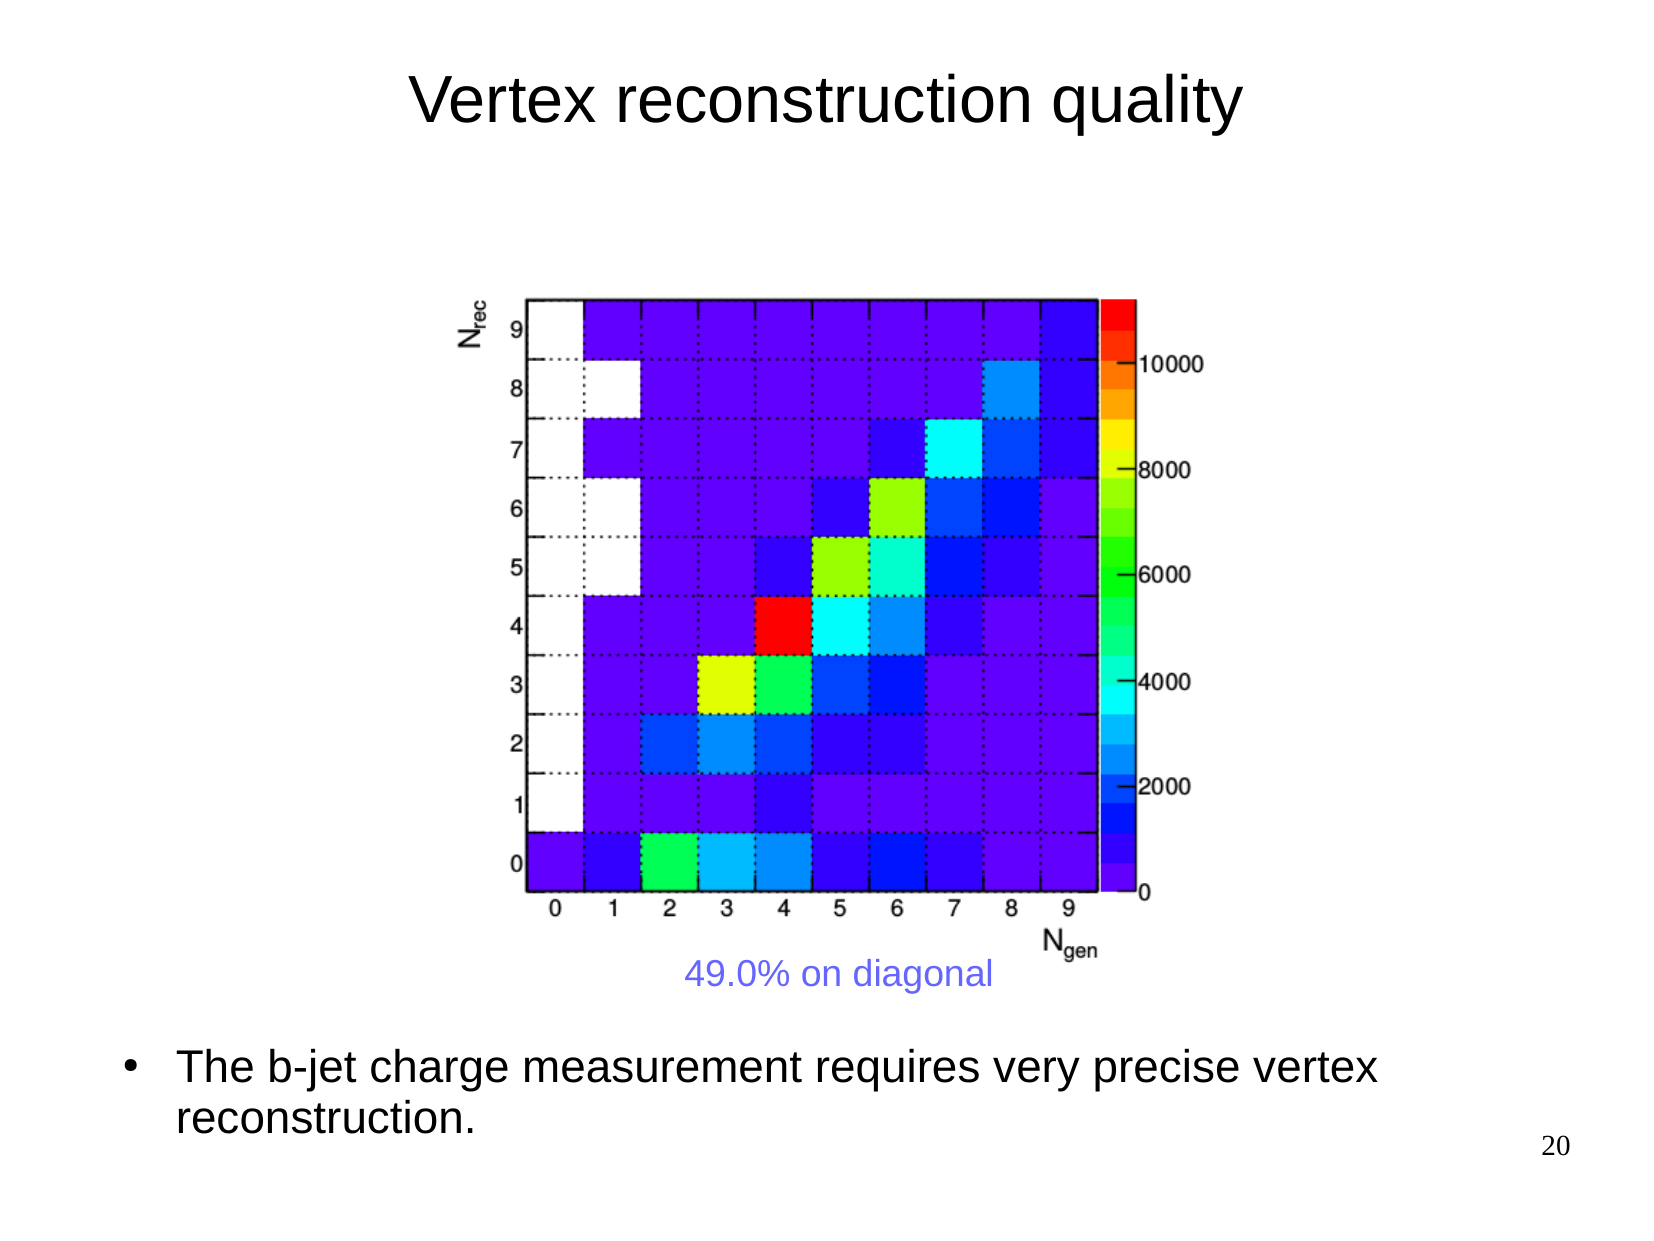

# Vertex reconstruction quality
49.0% on diagonal
The b-jet charge measurement requires very precise vertex reconstruction.
20